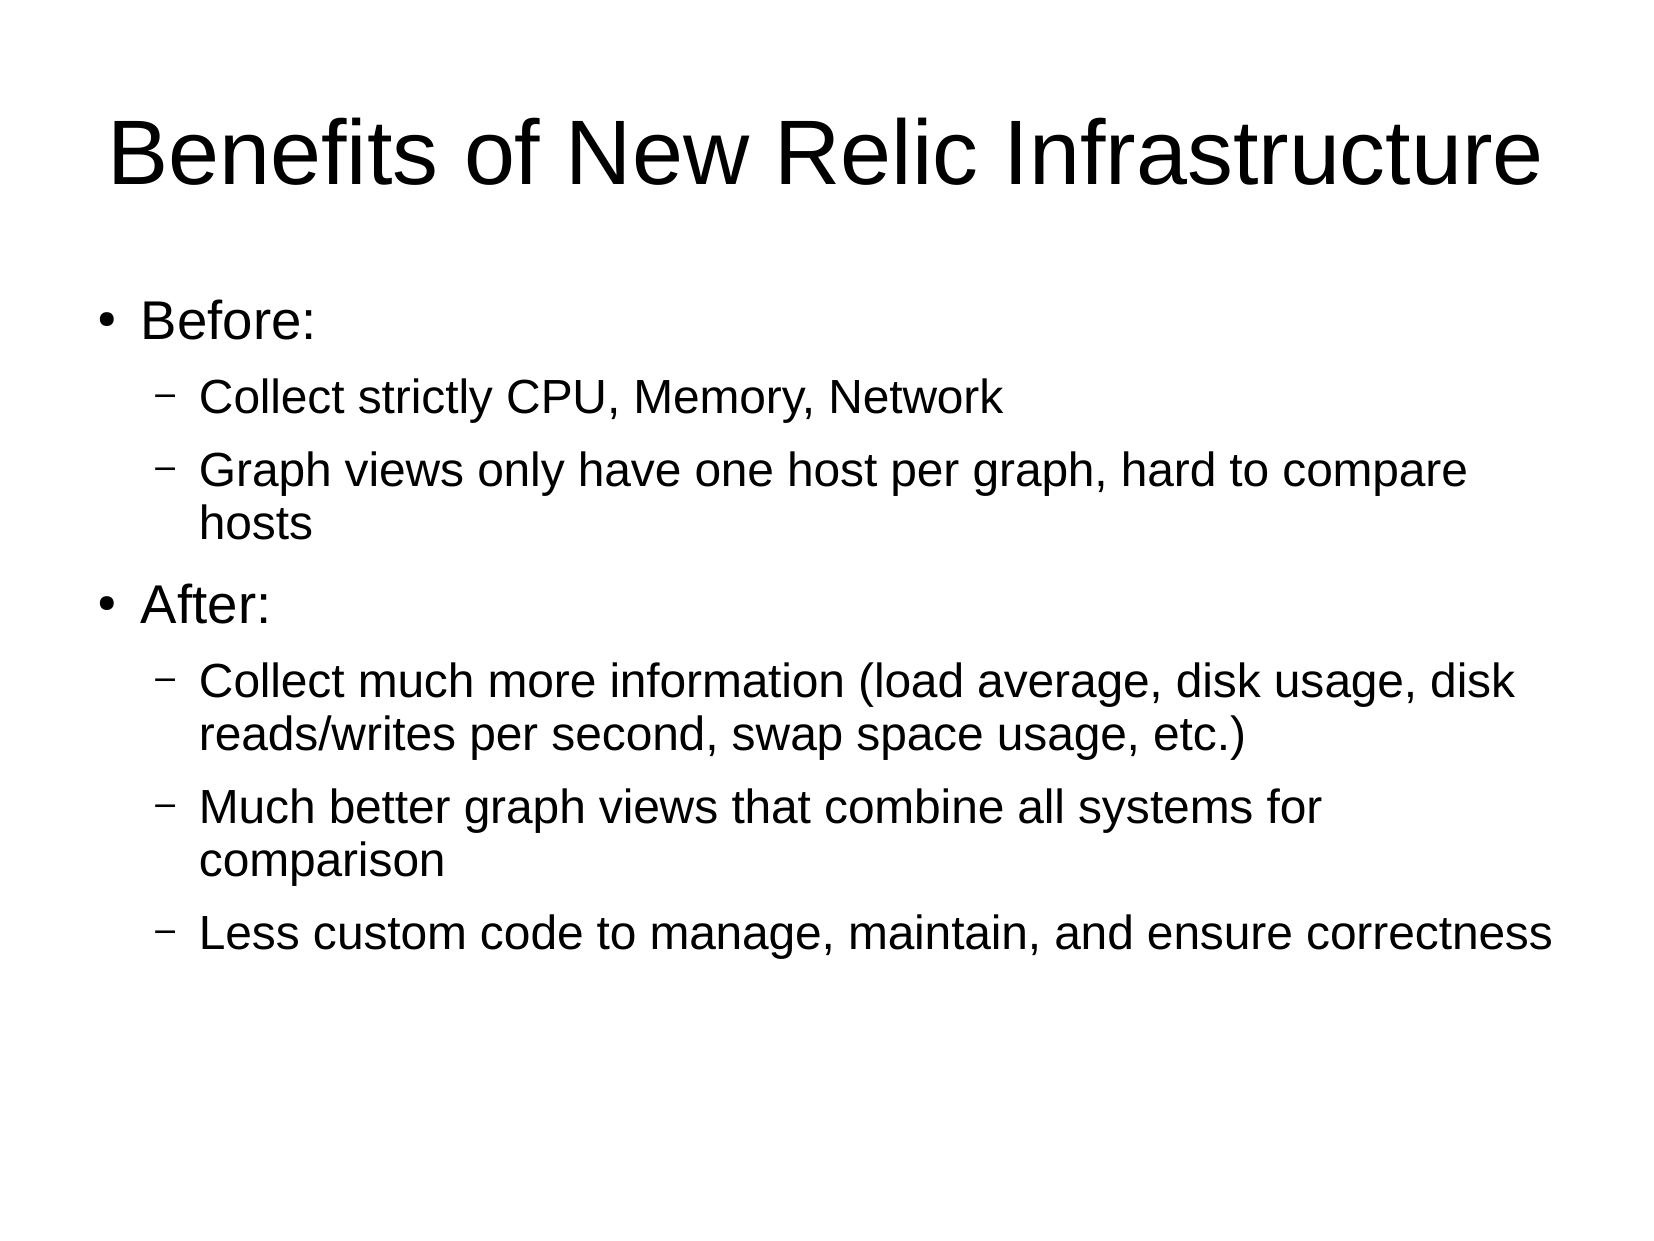

# Benefits of New Relic Infrastructure
Before:
Collect strictly CPU, Memory, Network
Graph views only have one host per graph, hard to compare hosts
After:
Collect much more information (load average, disk usage, disk reads/writes per second, swap space usage, etc.)
Much better graph views that combine all systems for comparison
Less custom code to manage, maintain, and ensure correctness